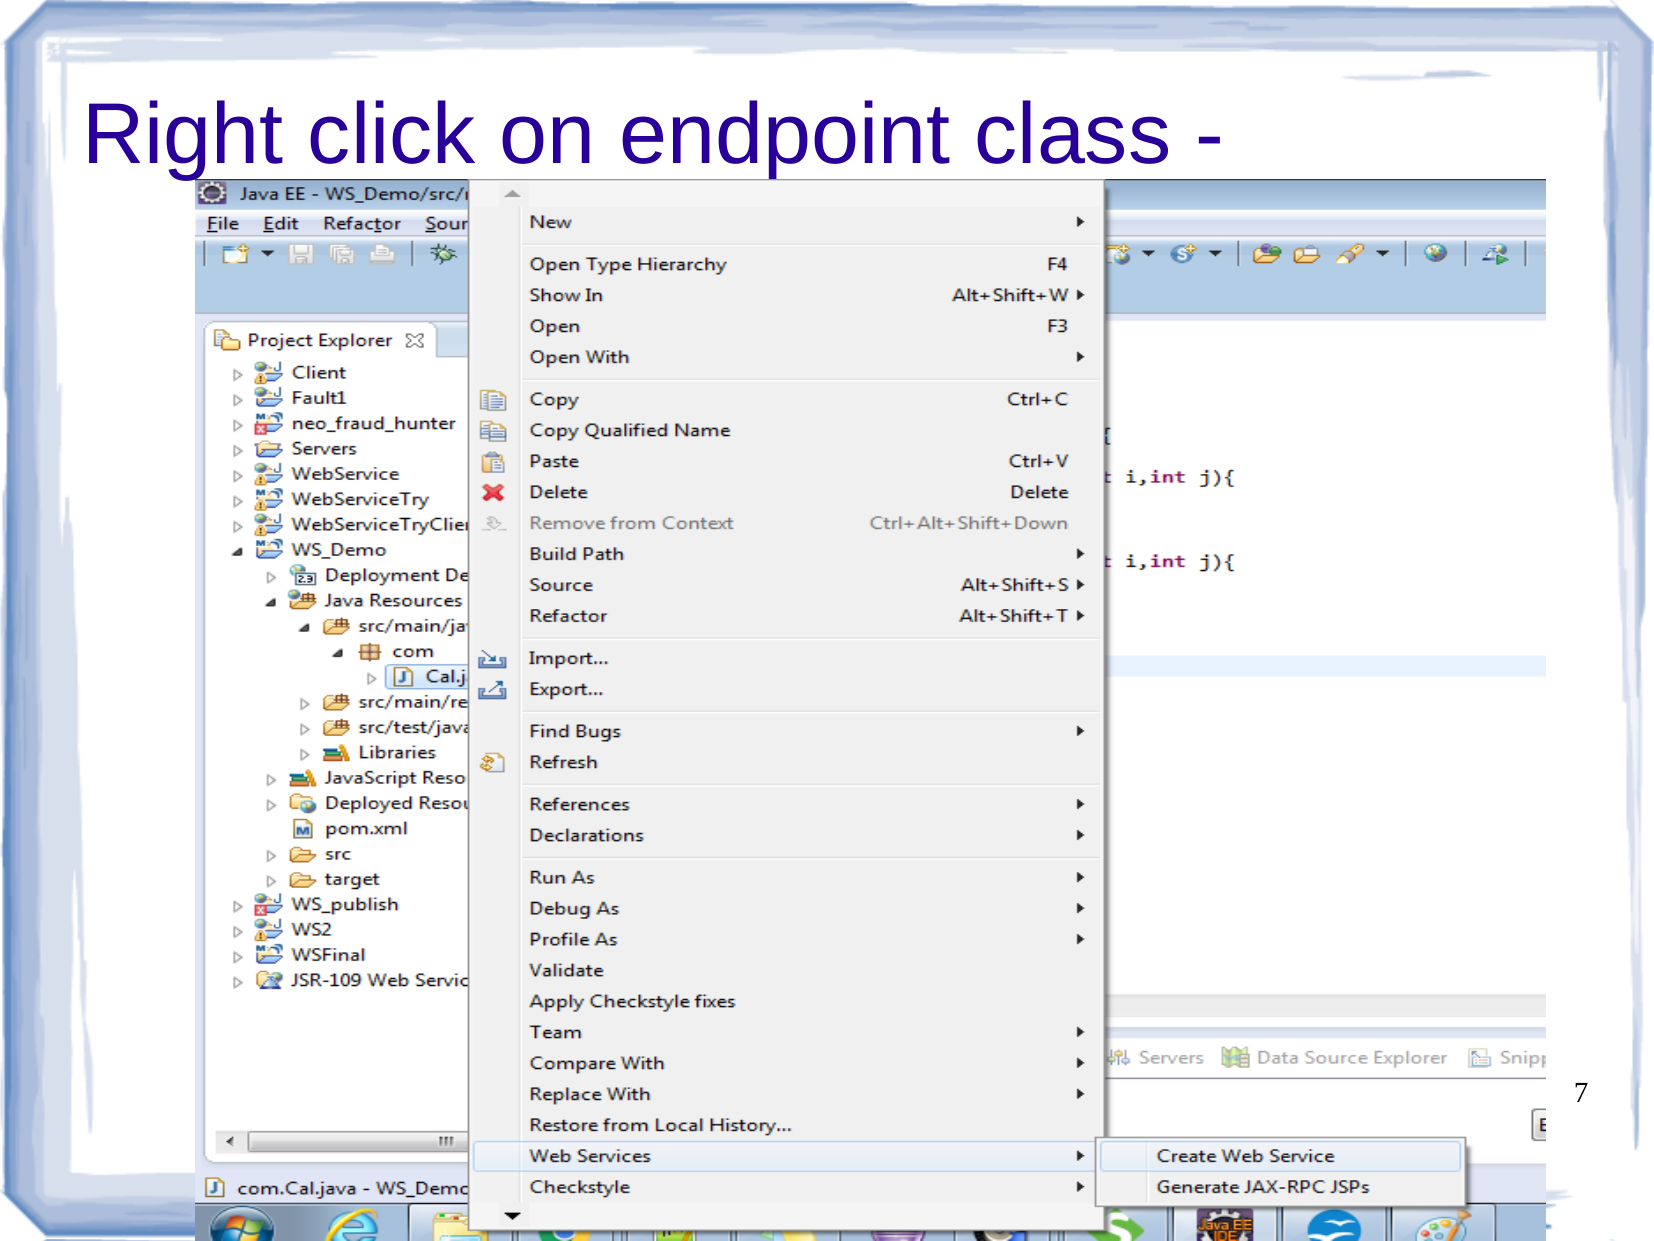

# Right click on endpoint class -
7